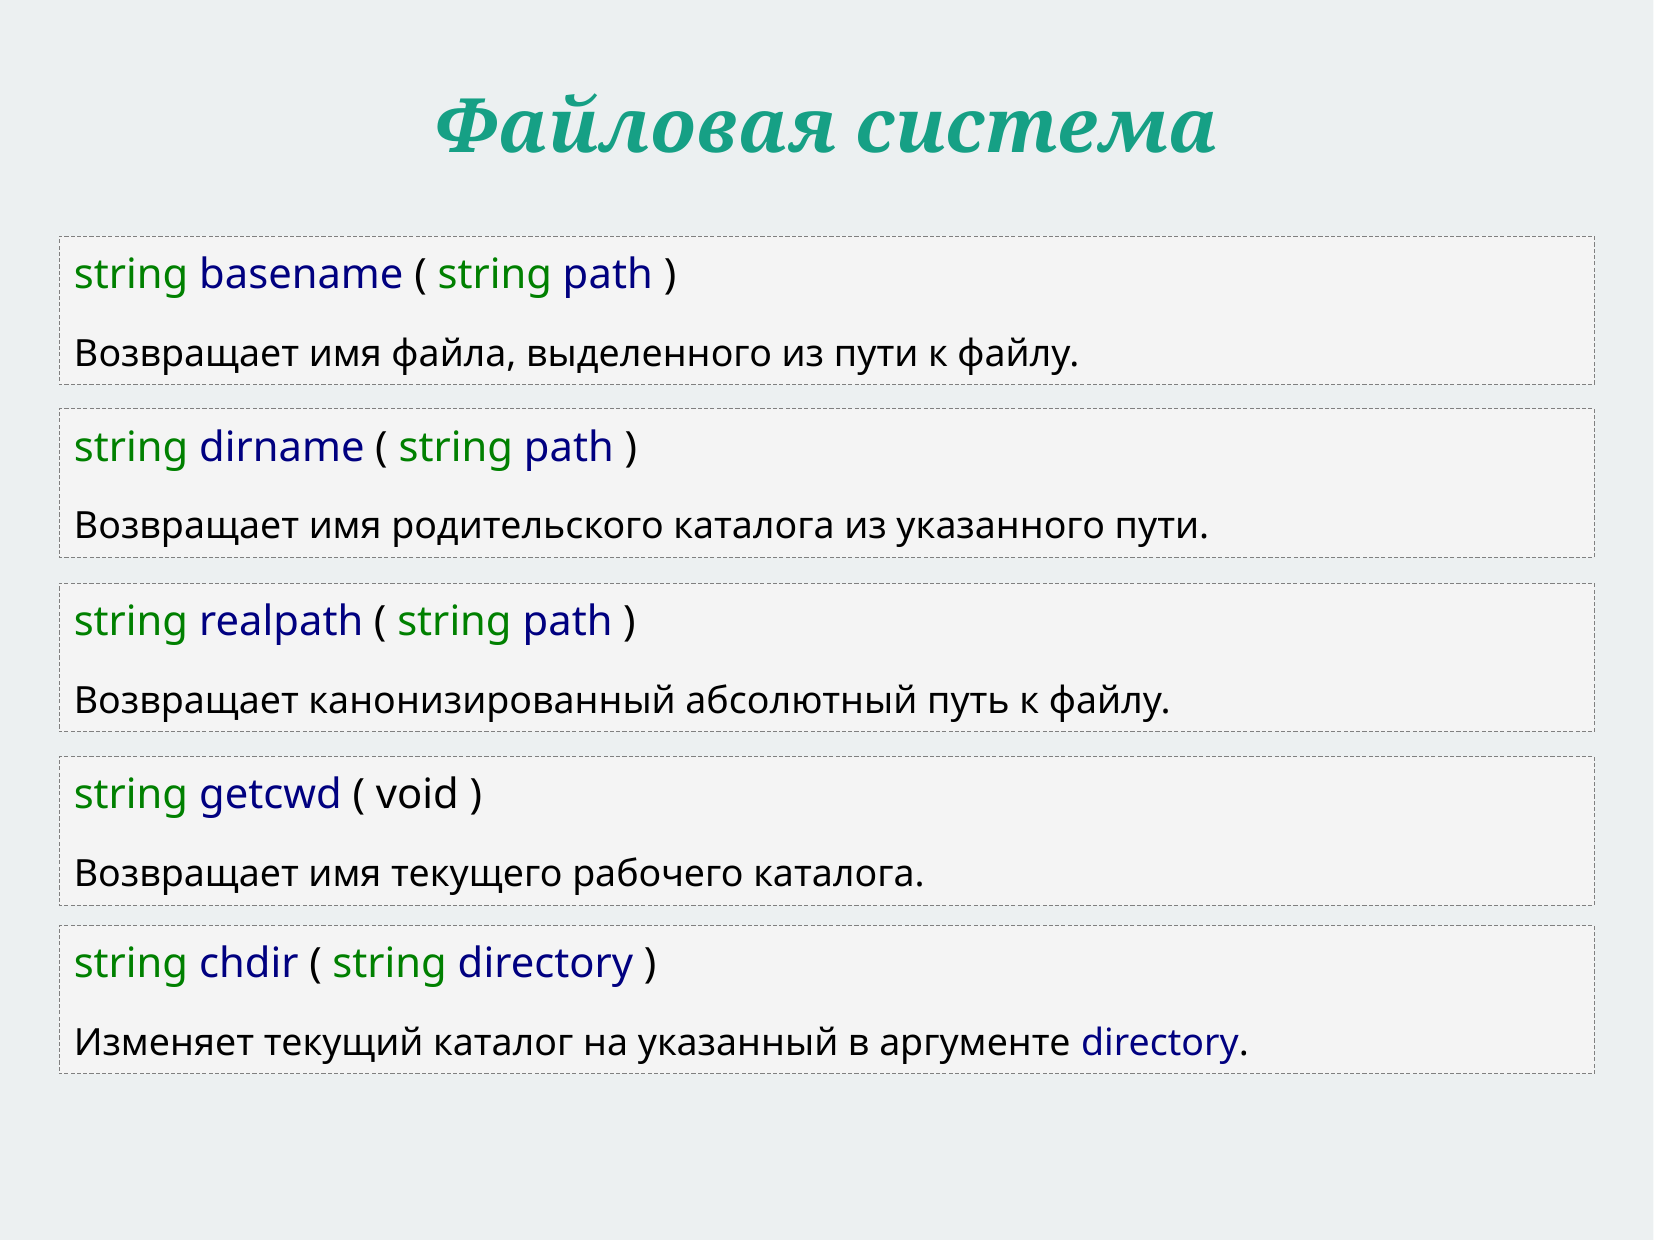

# Файловая система
string basename ( string path )
Возвращает имя файла, выделенного из пути к файлу.
string dirname ( string path )
Возвращает имя родительского каталога из указанного пути.
string realpath ( string path )
Возвращает канонизированный абсолютный путь к файлу.
string getcwd ( void )
Возвращает имя текущего рабочего каталога.
string chdir ( string directory )
Изменяет текущий каталог на указанный в аргументе directory.